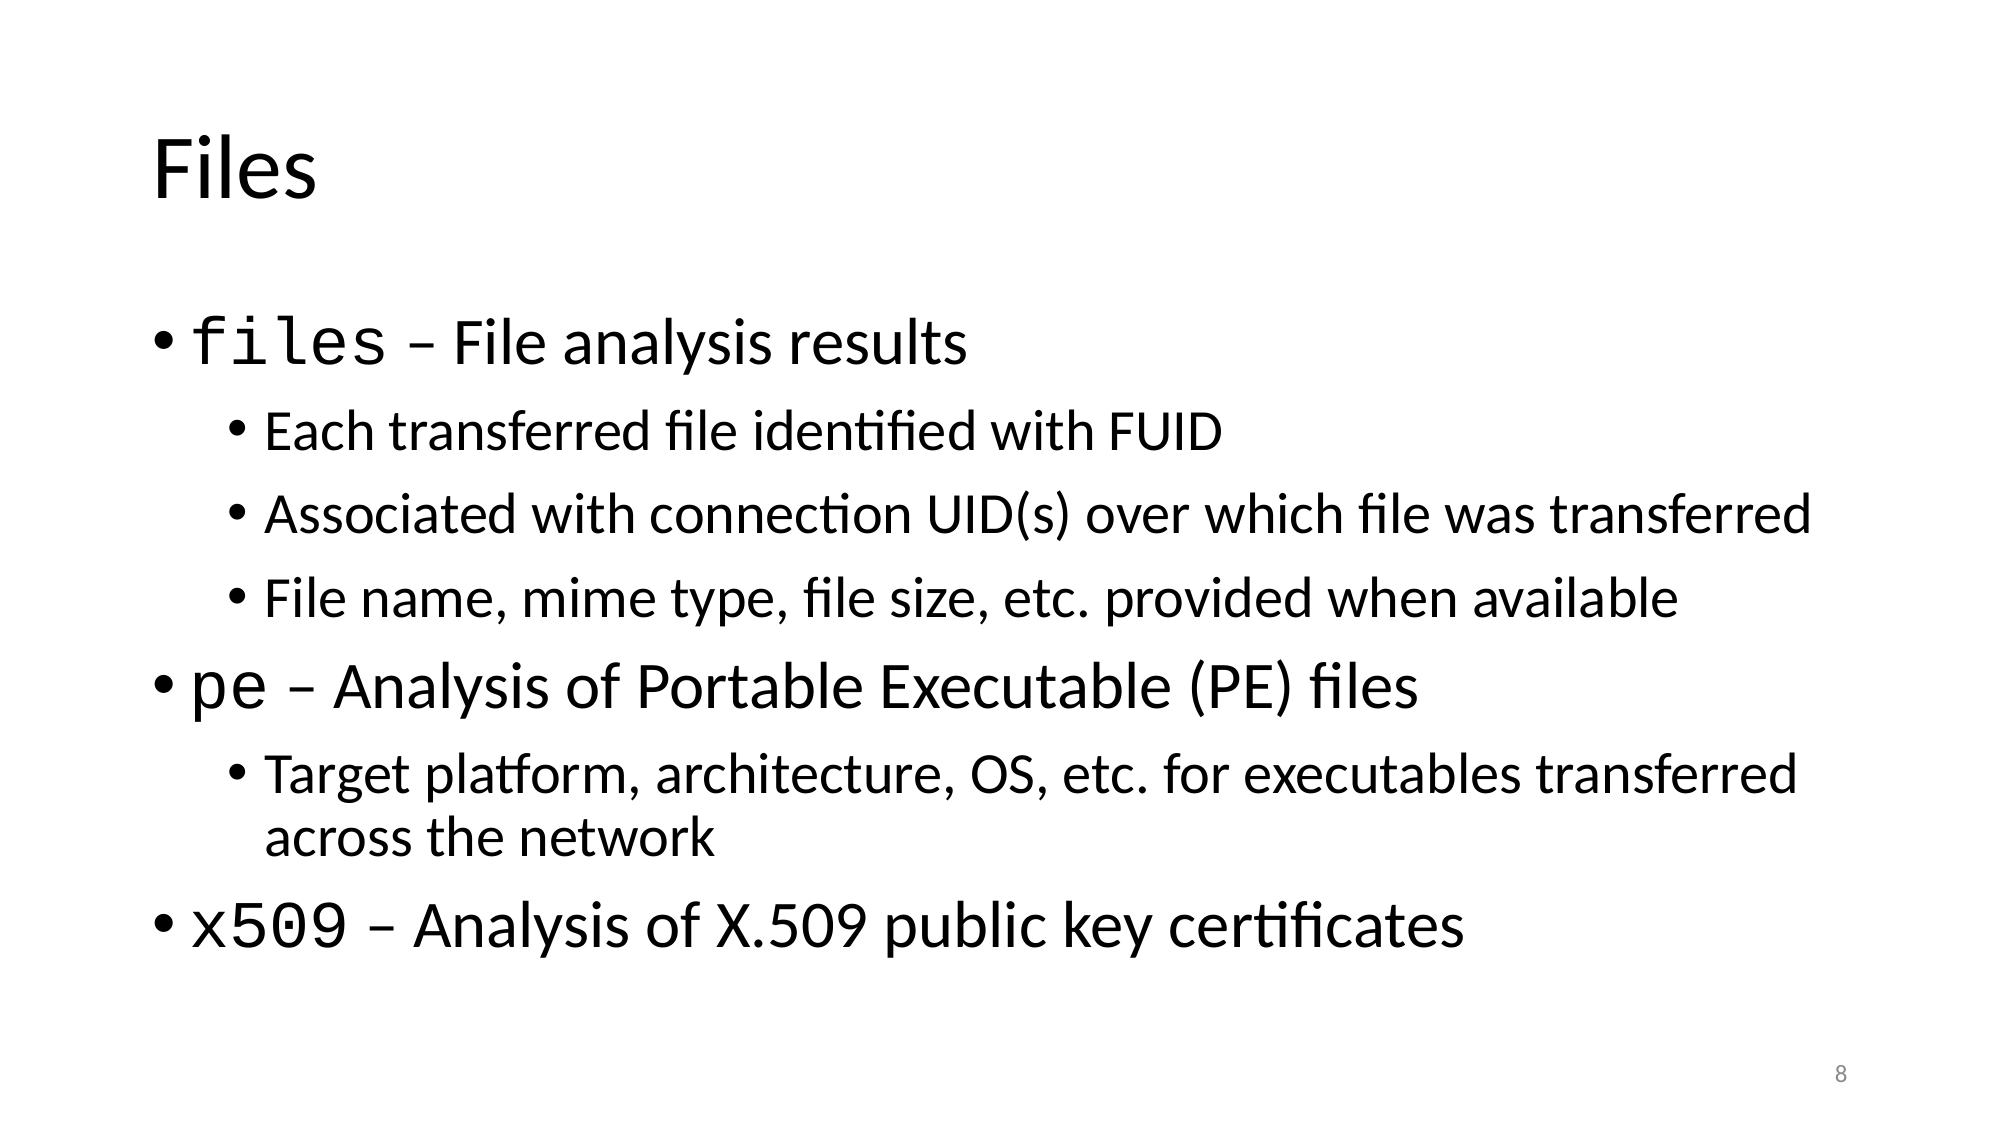

# Files
files – File analysis results
Each transferred file identified with FUID
Associated with connection UID(s) over which file was transferred
File name, mime type, file size, etc. provided when available
pe – Analysis of Portable Executable (PE) files
Target platform, architecture, OS, etc. for executables transferred across the network
x509 – Analysis of X.509 public key certificates
8